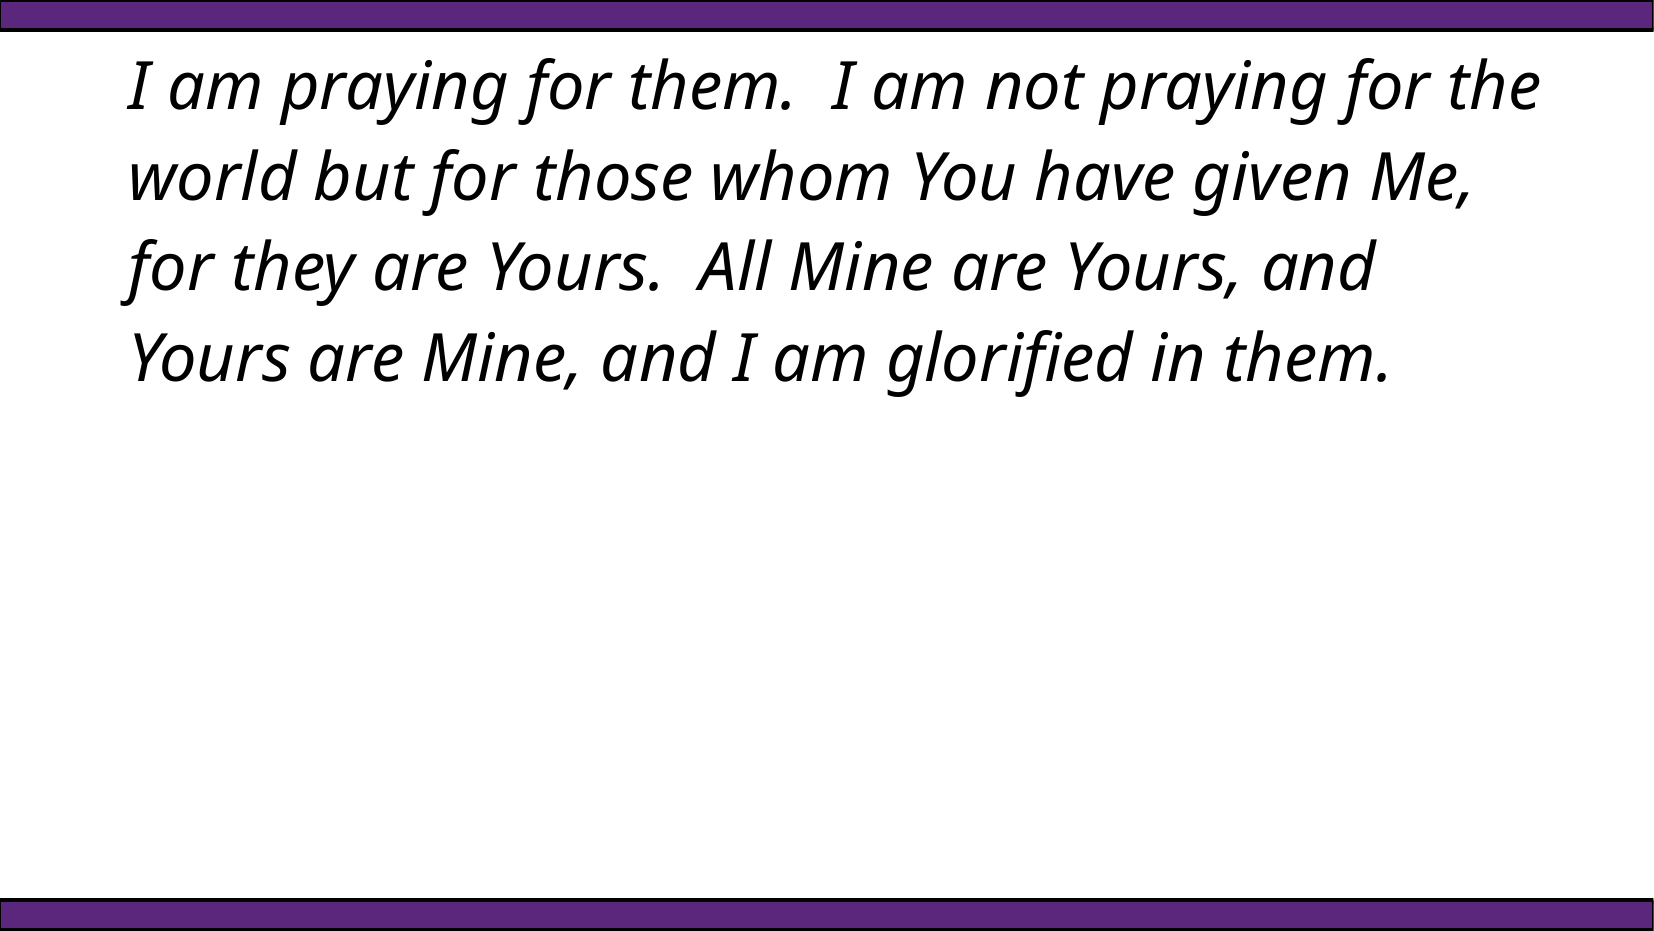

I am praying for them. I am not praying for the
 world but for those whom You have given Me,
 for they are Yours. All Mine are Yours, and
 Yours are Mine, and I am glorified in them.